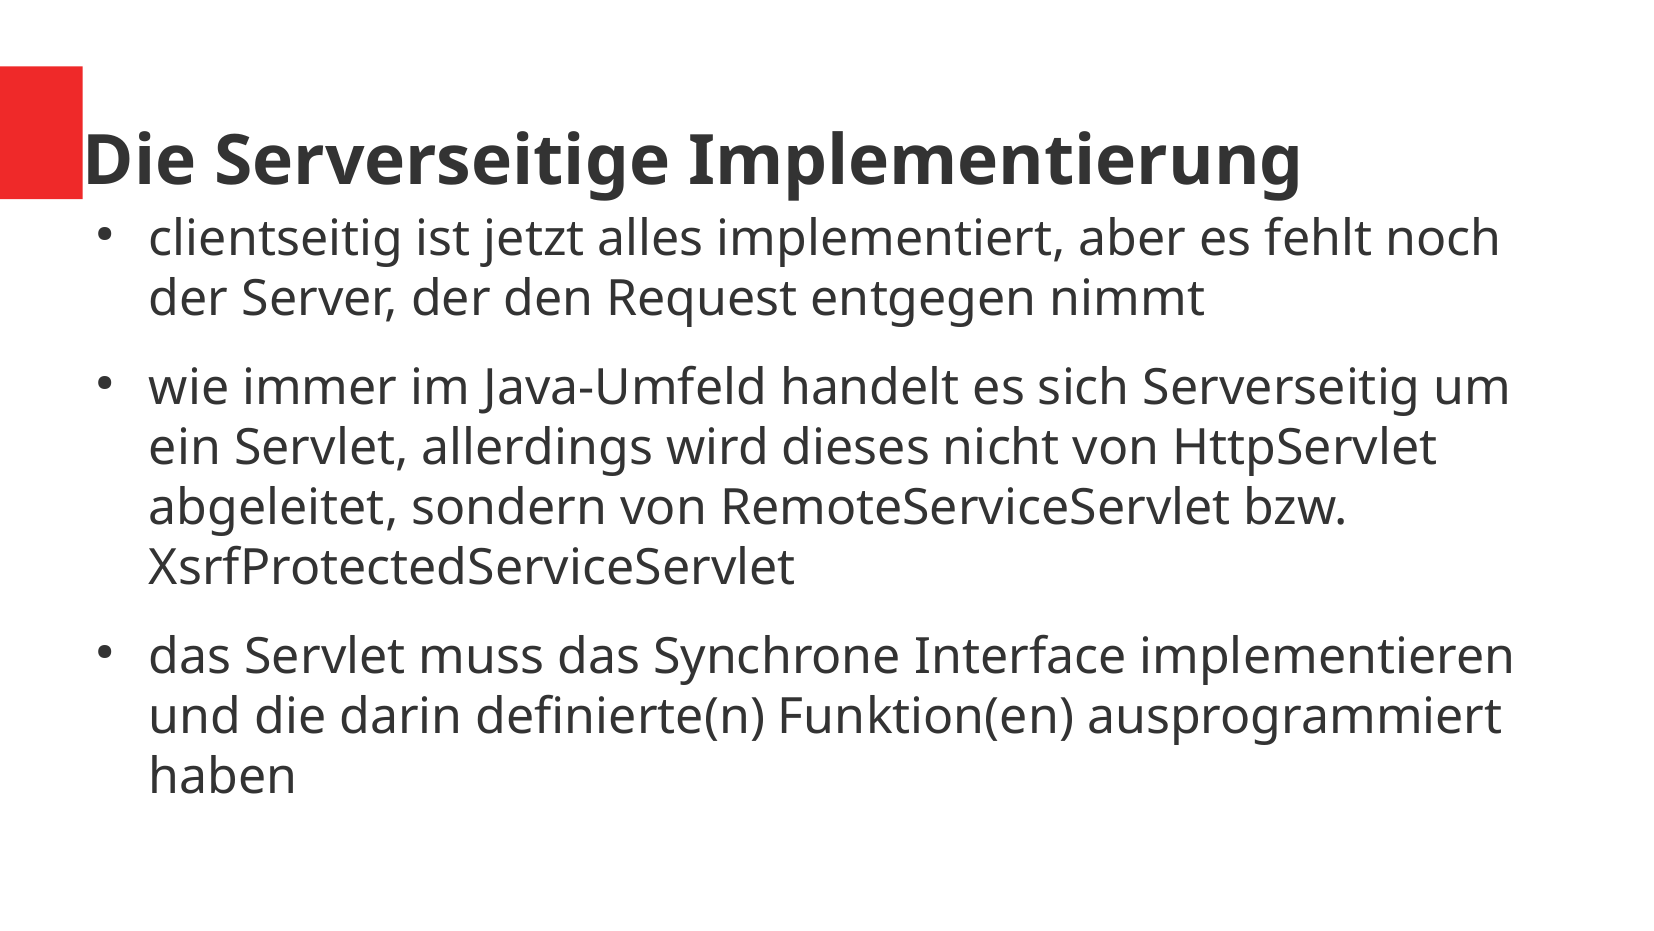

# Die Serverseitige Implementierung
clientseitig ist jetzt alles implementiert, aber es fehlt noch der Server, der den Request entgegen nimmt
wie immer im Java-Umfeld handelt es sich Serverseitig um ein Servlet, allerdings wird dieses nicht von HttpServlet abgeleitet, sondern von RemoteServiceServlet bzw. XsrfProtectedServiceServlet
das Servlet muss das Synchrone Interface implementieren und die darin definierte(n) Funktion(en) ausprogrammiert haben